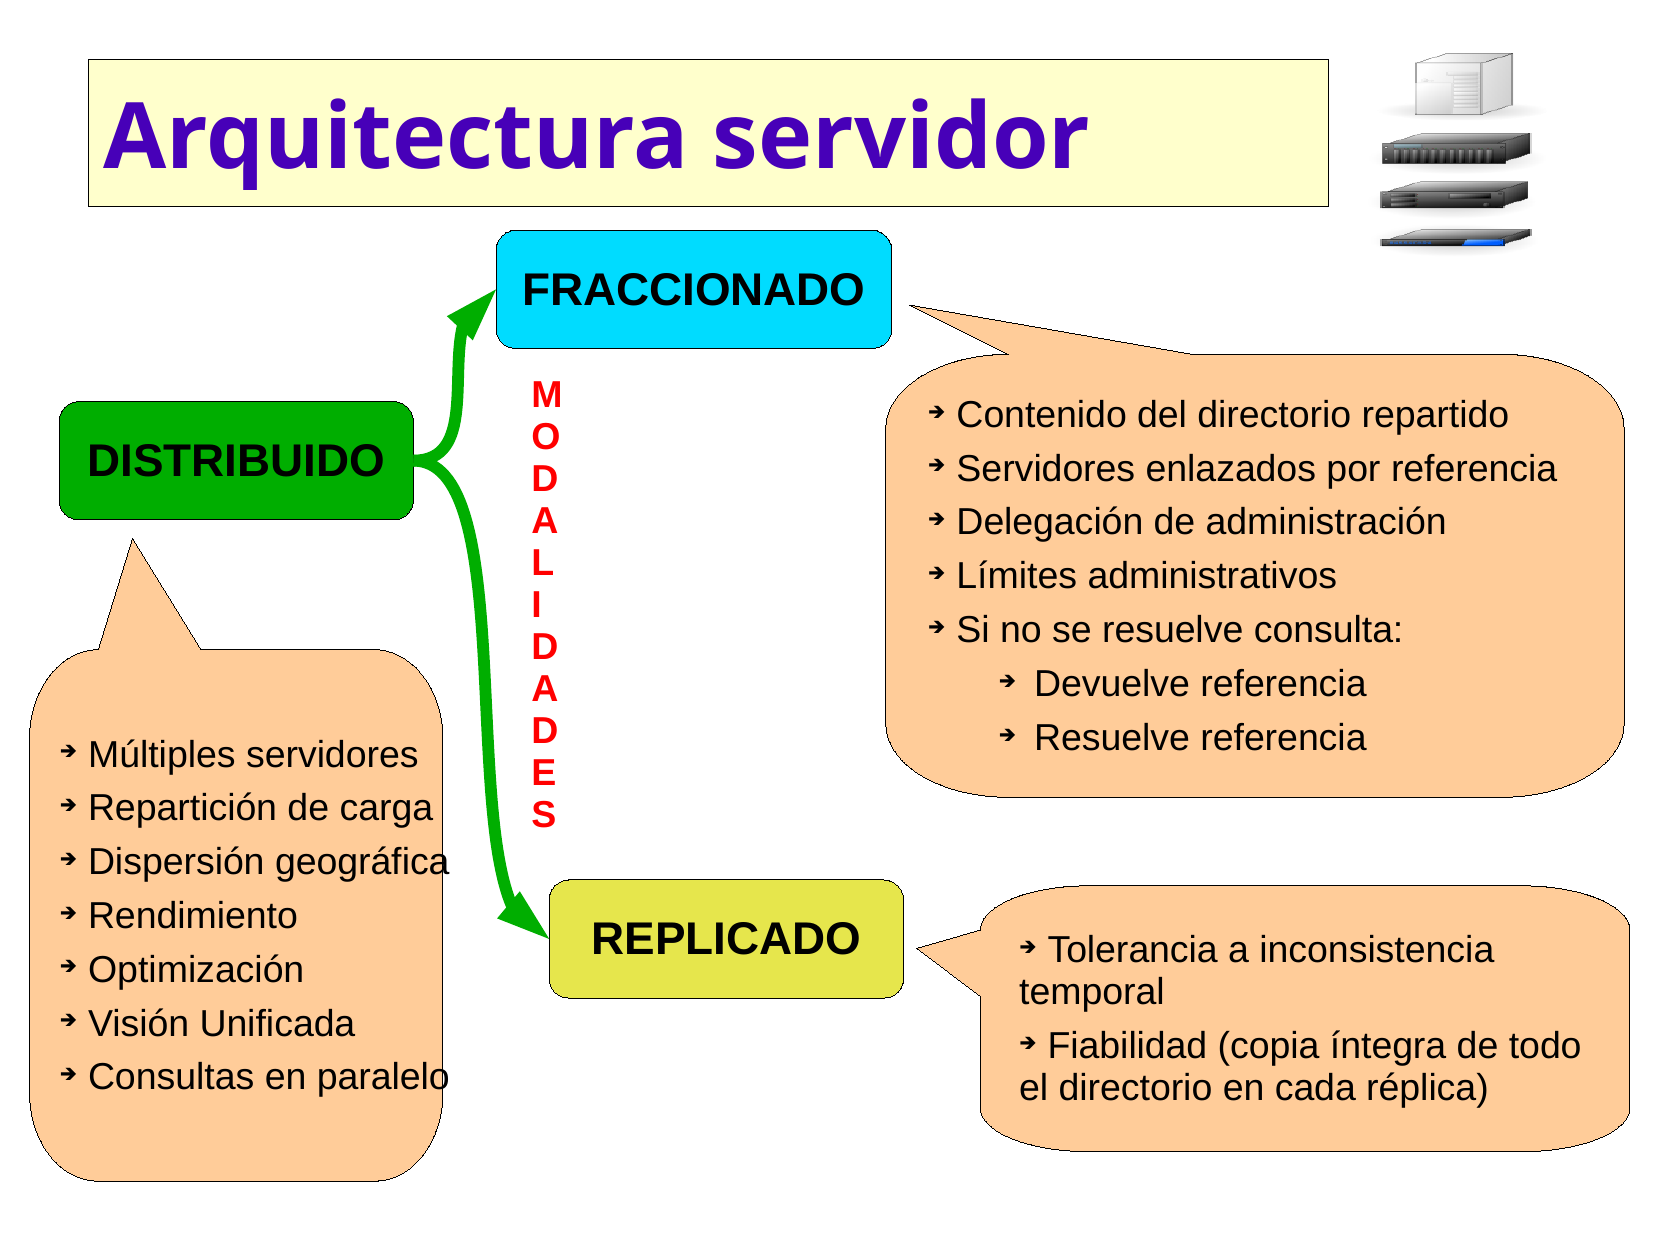

Arquitectura servidor
FRACCIONADO
 Contenido del directorio repartido
 Servidores enlazados por referencia
 Delegación de administración
 Límites administrativos
 Si no se resuelve consulta:
Devuelve referencia
Resuelve referencia
MODALIDADES
DISTRIBUIDO
 Múltiples servidores
 Repartición de carga
 Dispersión geográfica
 Rendimiento
 Optimización
 Visión Unificada
 Consultas en paralelo
REPLICADO
 Tolerancia a inconsistencia temporal
 Fiabilidad (copia íntegra de todo el directorio en cada réplica)